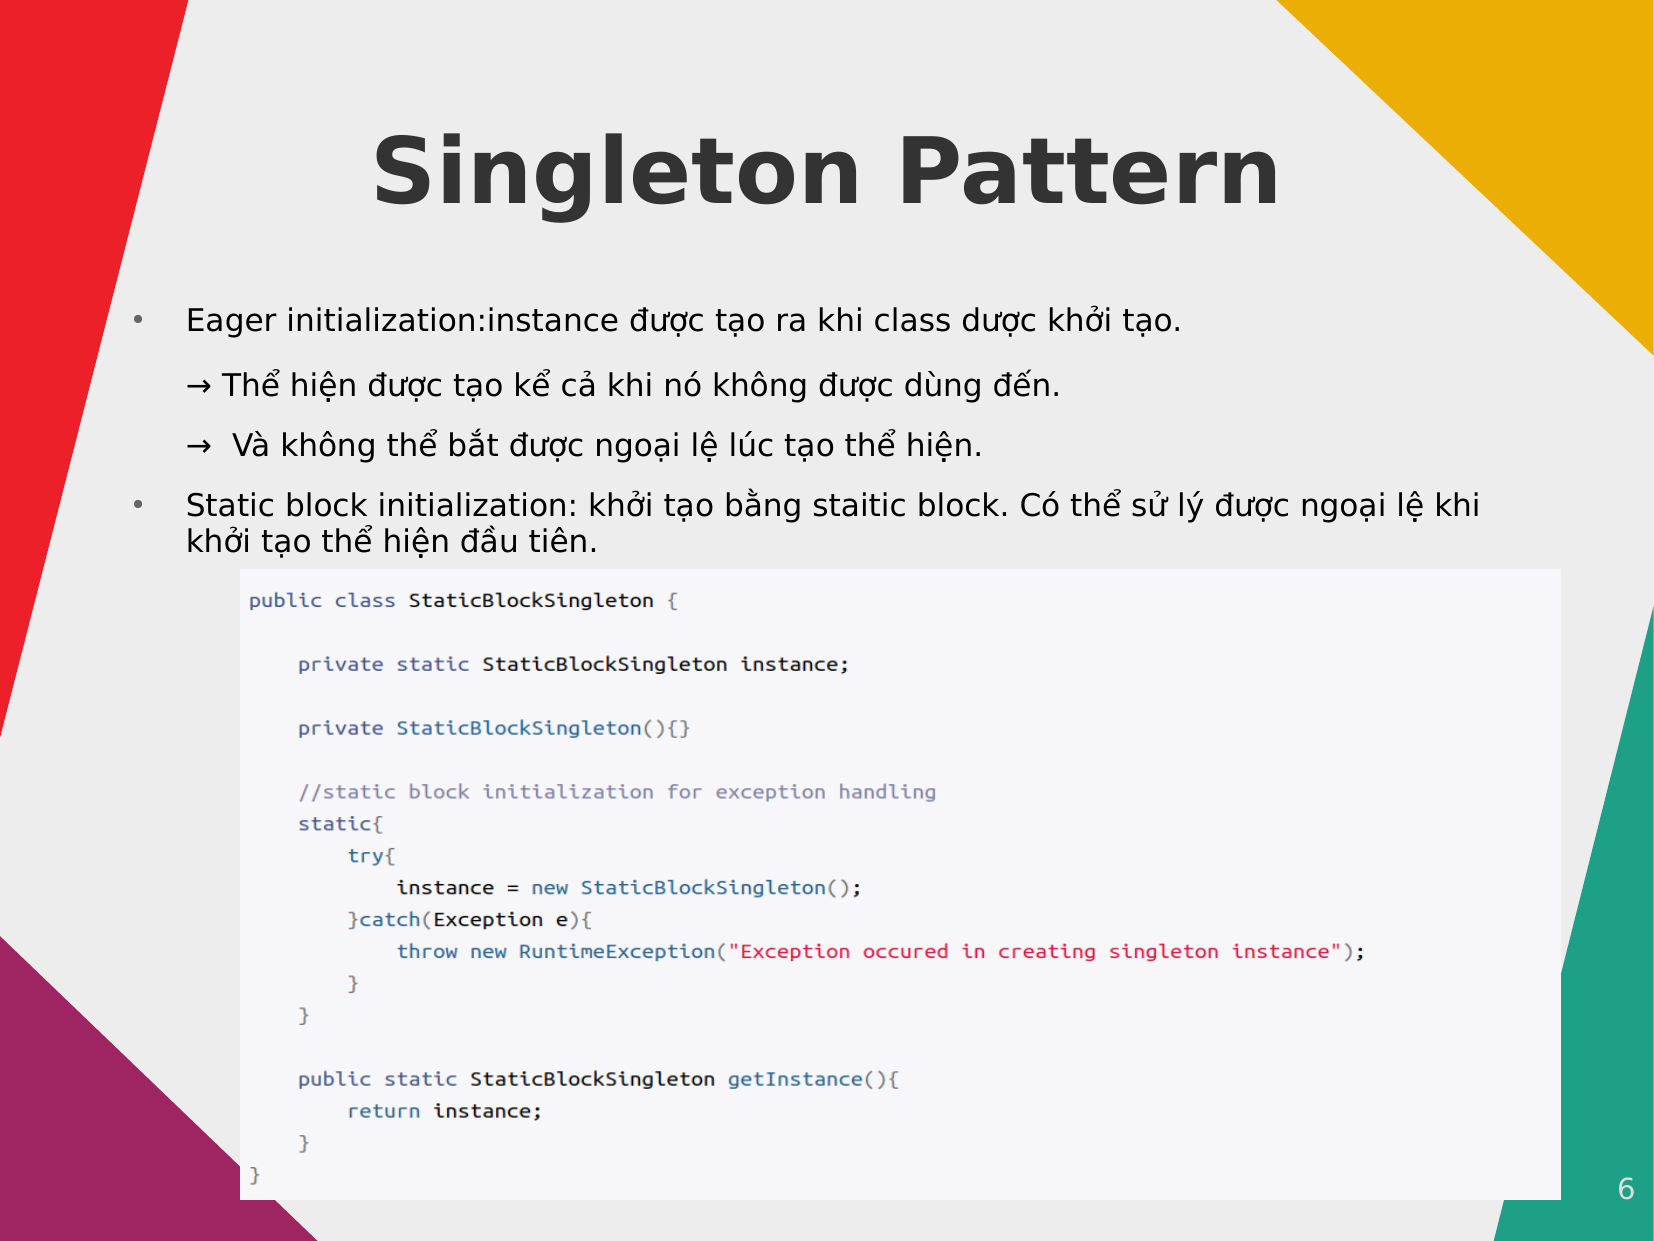

# Singleton Pattern
Eager initialization:instance được tạo ra khi class dược khởi tạo.
→ Thể hiện được tạo kể cả khi nó không được dùng đến.
→ Và không thể bắt được ngoại lệ lúc tạo thể hiện.
Static block initialization: khởi tạo bằng staitic block. Có thể sử lý được ngoại lệ khi khởi tạo thể hiện đầu tiên.
6